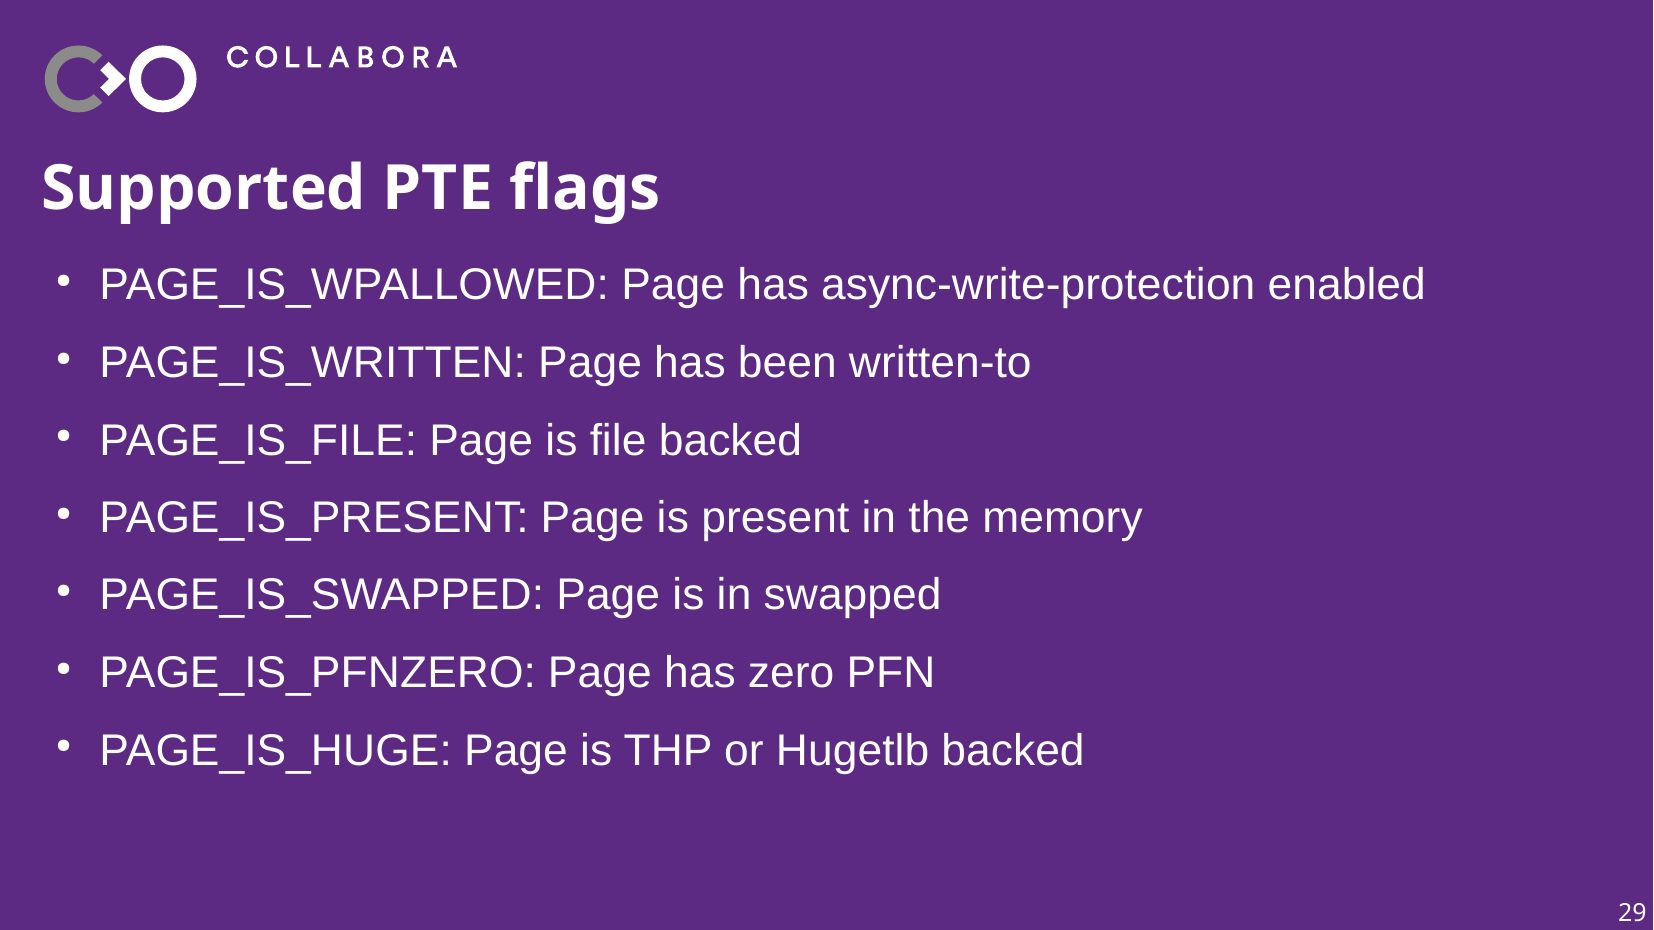

# Supported PTE flags
PAGE_IS_WPALLOWED: Page has async-write-protection enabled
PAGE_IS_WRITTEN: Page has been written-to
PAGE_IS_FILE: Page is file backed
PAGE_IS_PRESENT: Page is present in the memory
PAGE_IS_SWAPPED: Page is in swapped
PAGE_IS_PFNZERO: Page has zero PFN
PAGE_IS_HUGE: Page is THP or Hugetlb backed